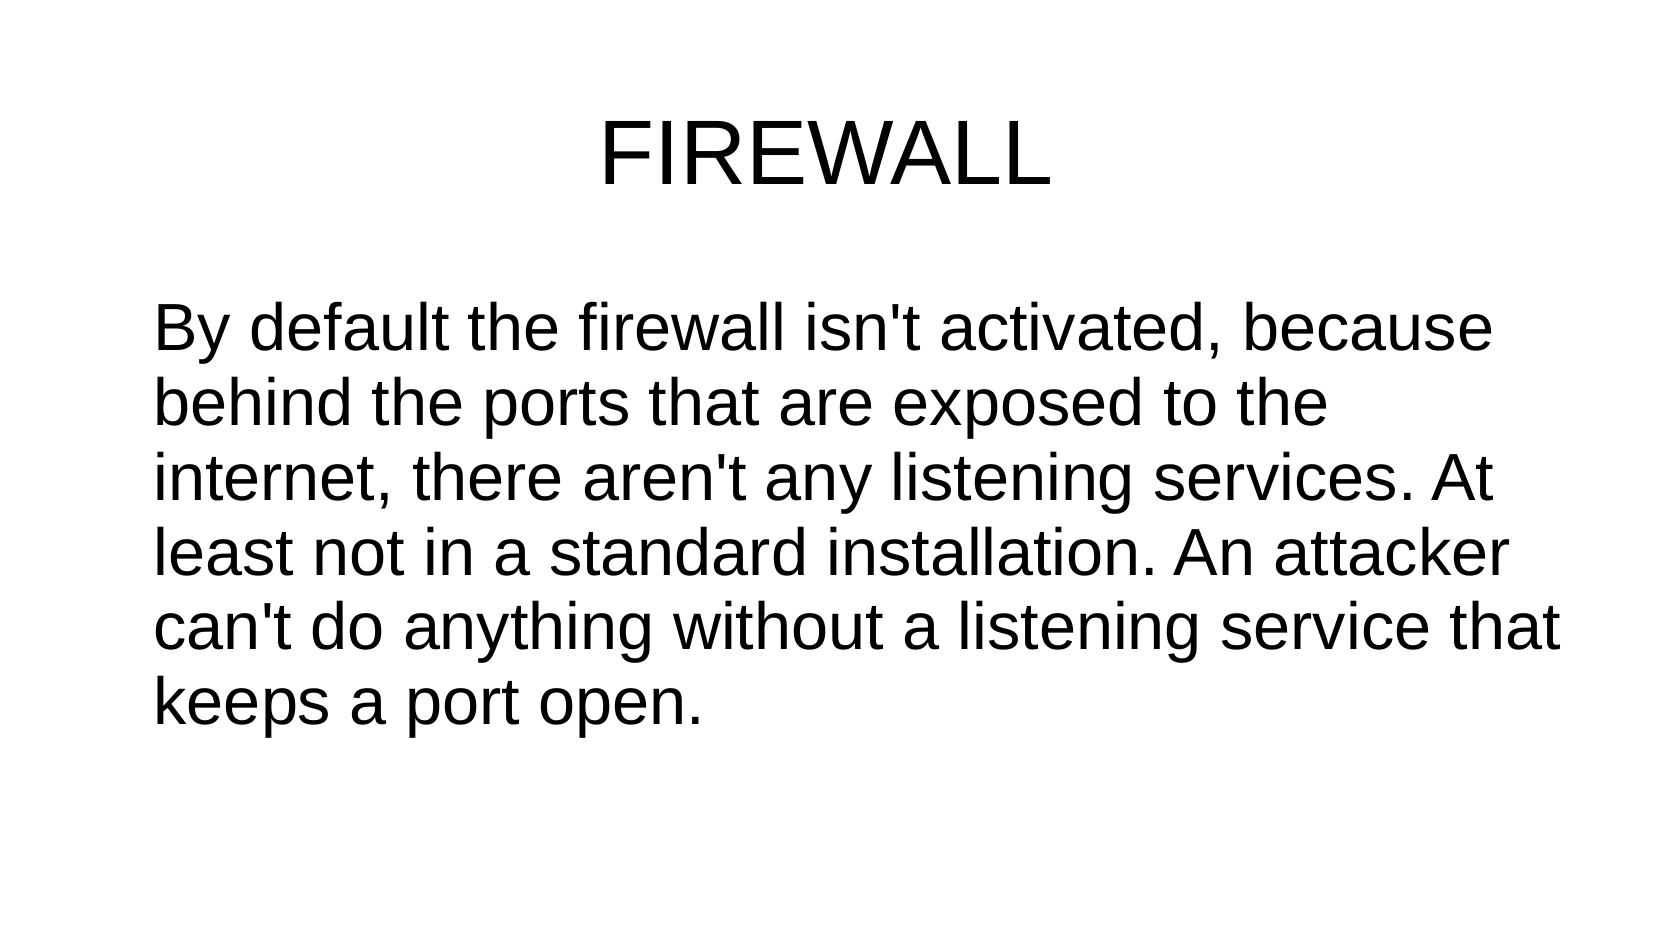

# FIREWALL
By default the firewall isn't activated, because behind the ports that are exposed to the internet, there aren't any listening services. At least not in a standard installation. An attacker can't do anything without a listening service that keeps a port open.